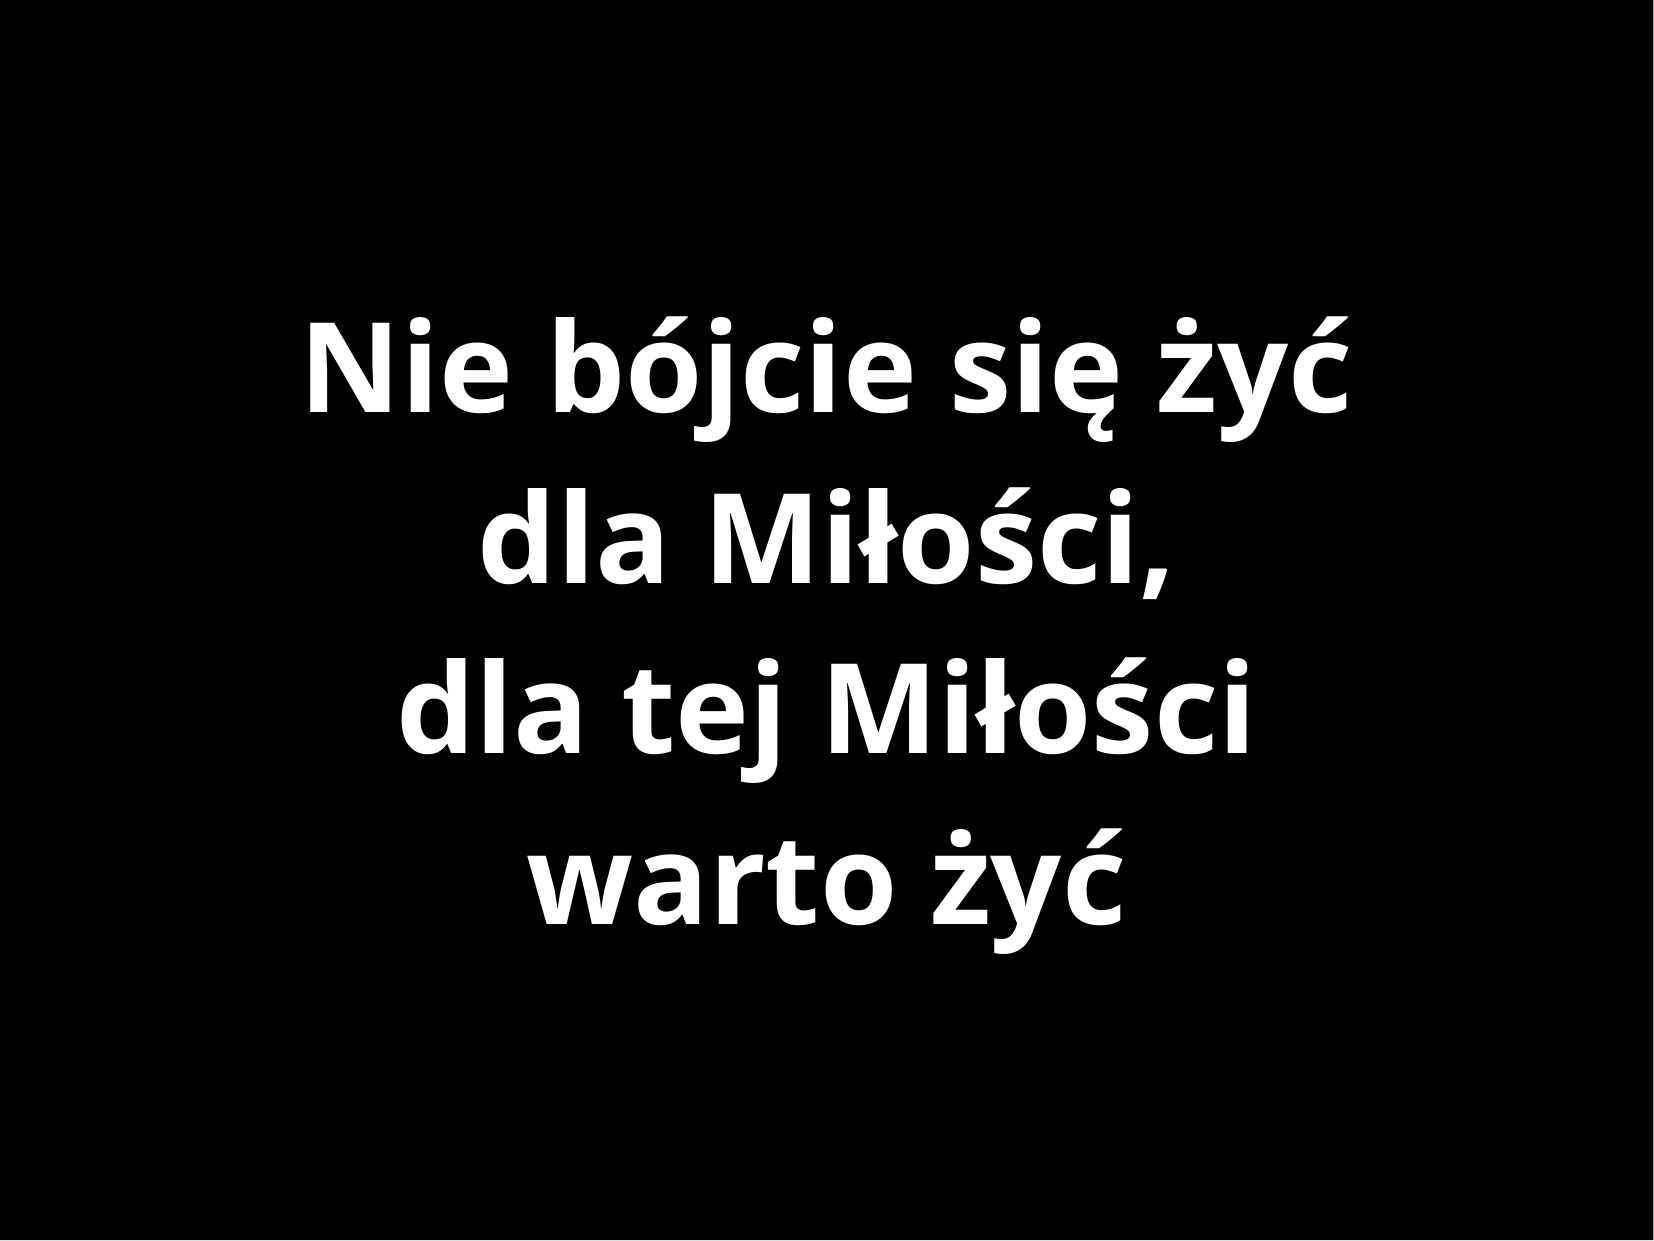

# Nie bójcie się żyć dla Miłości, dla tej Miłości warto żyć